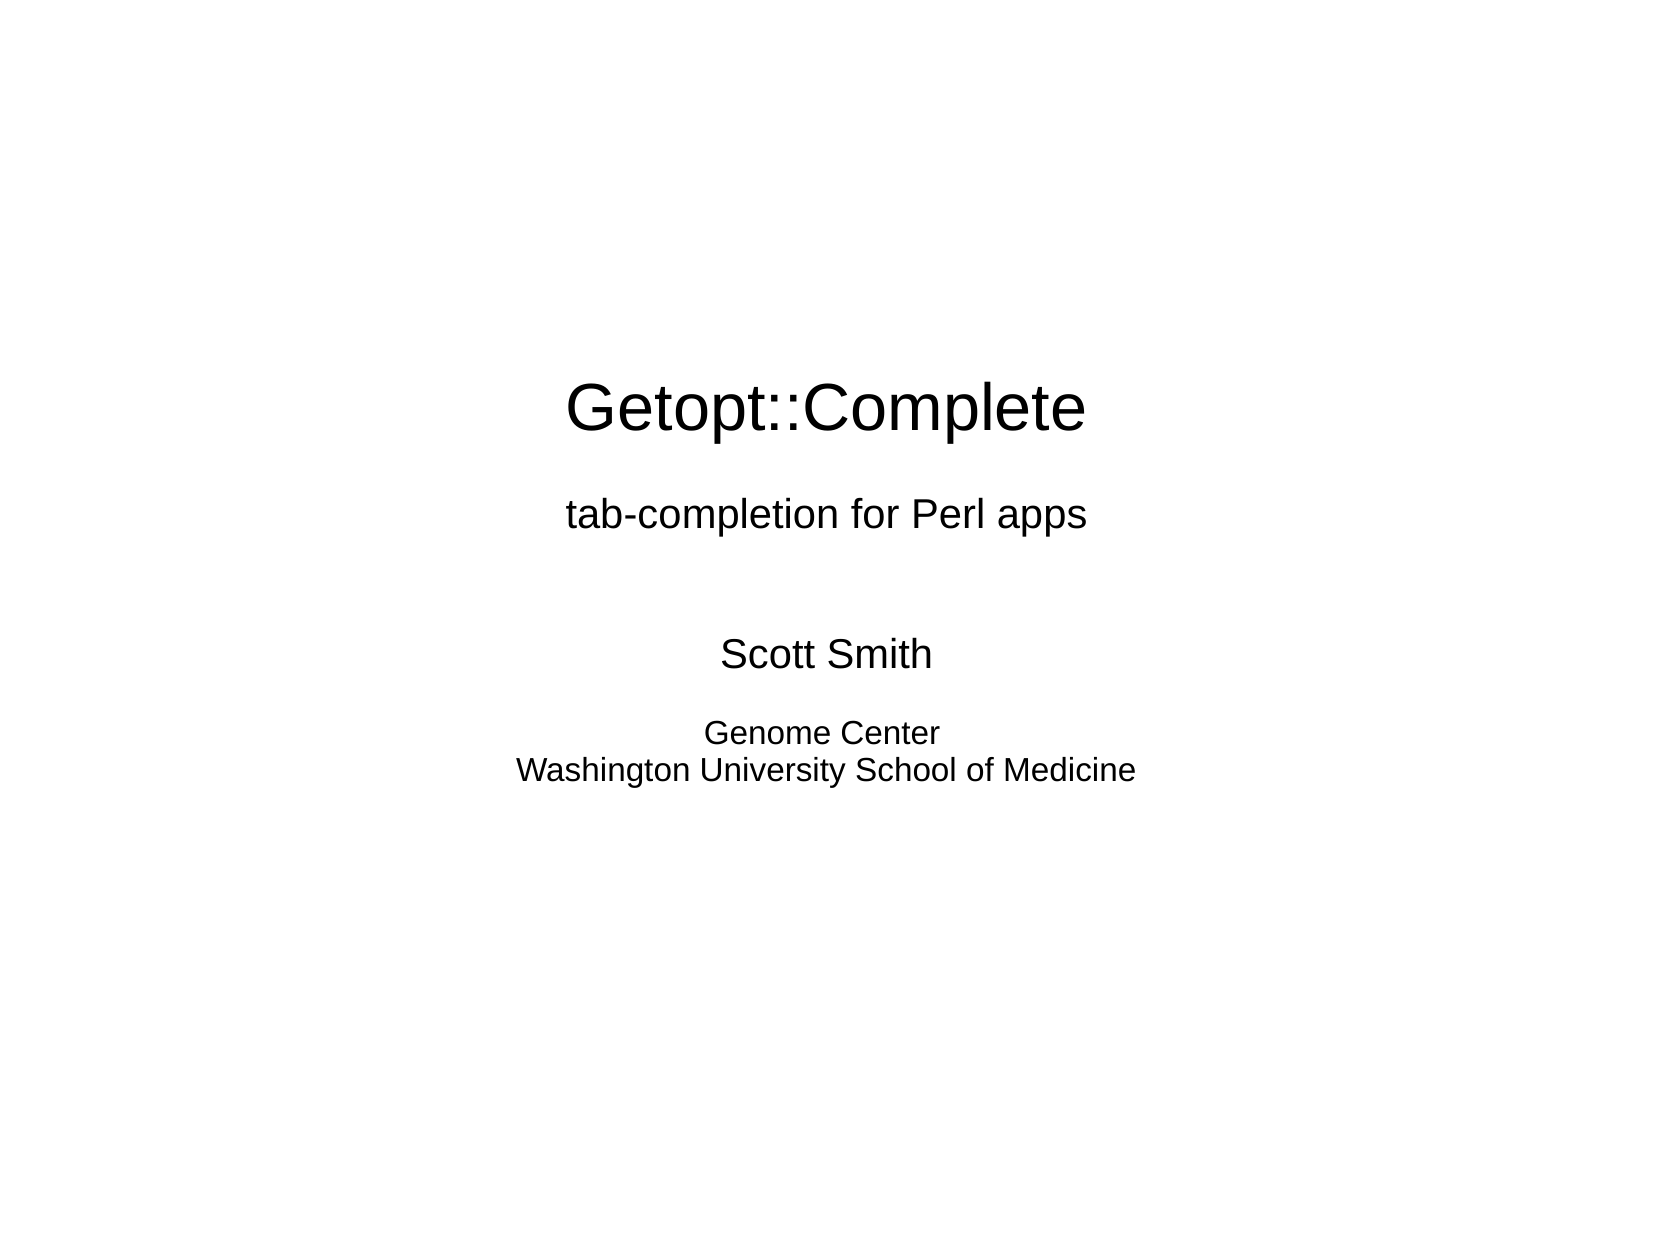

# Getopt::Complete
tab-completion for Perl apps
Scott Smith
Genome Center
Washington University School of Medicine